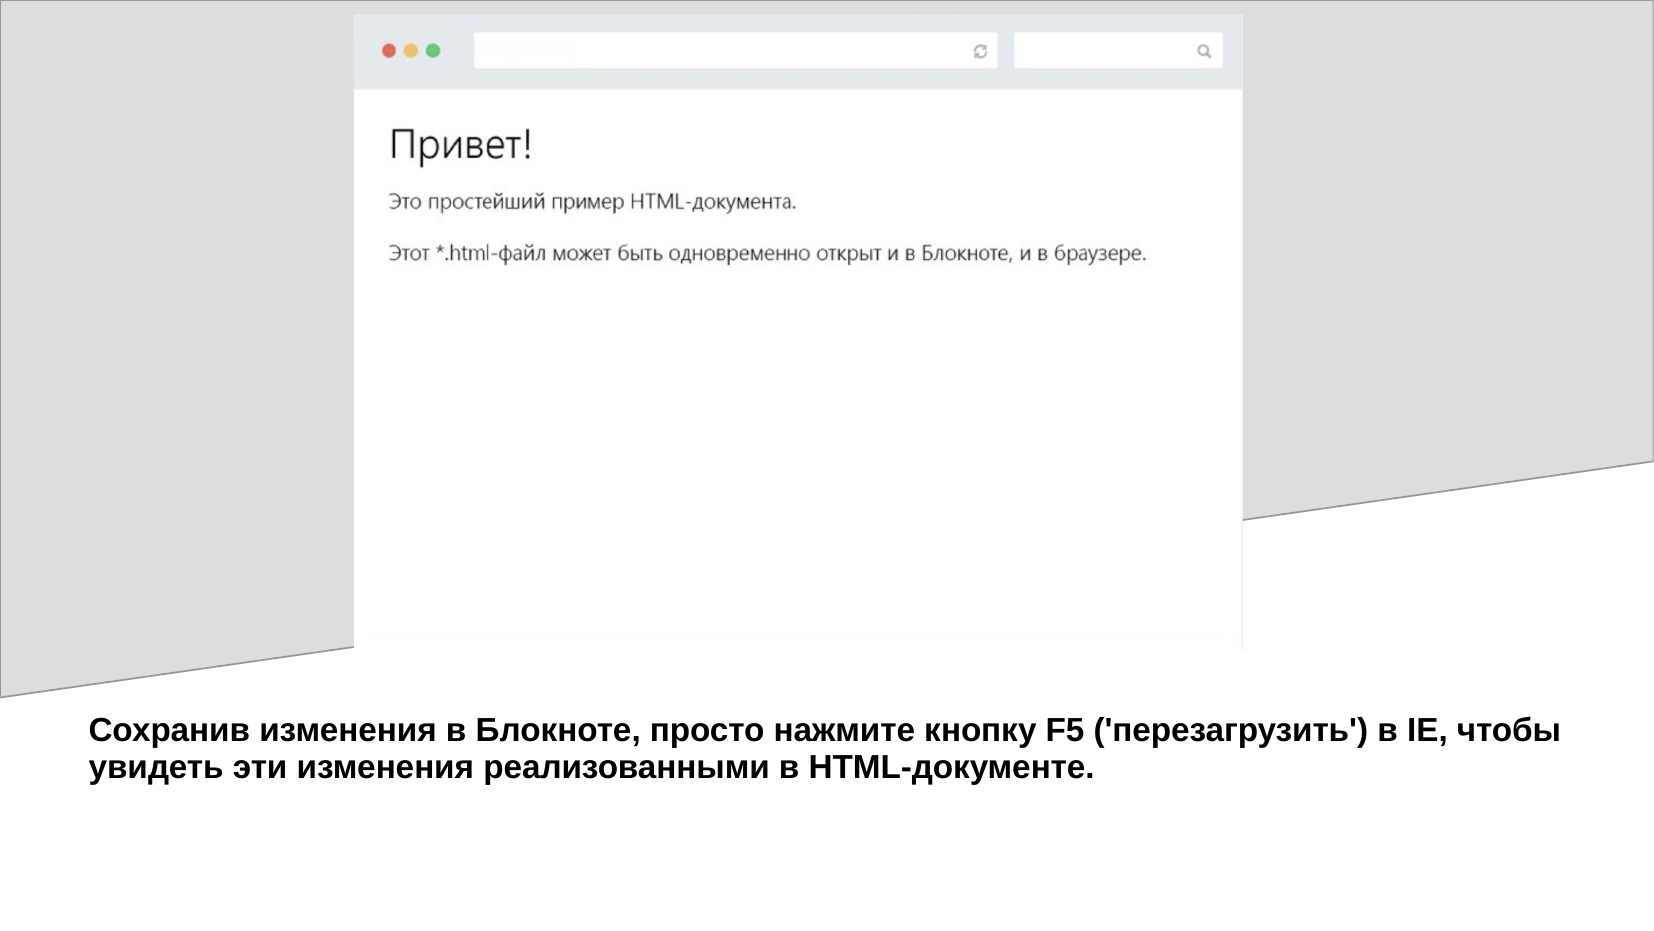

# Сохранив изменения в Блокноте, просто нажмите кнопку F5 ('перезагрузить') в IE, чтобы увидеть эти изменения реализованными в HTML-документе.